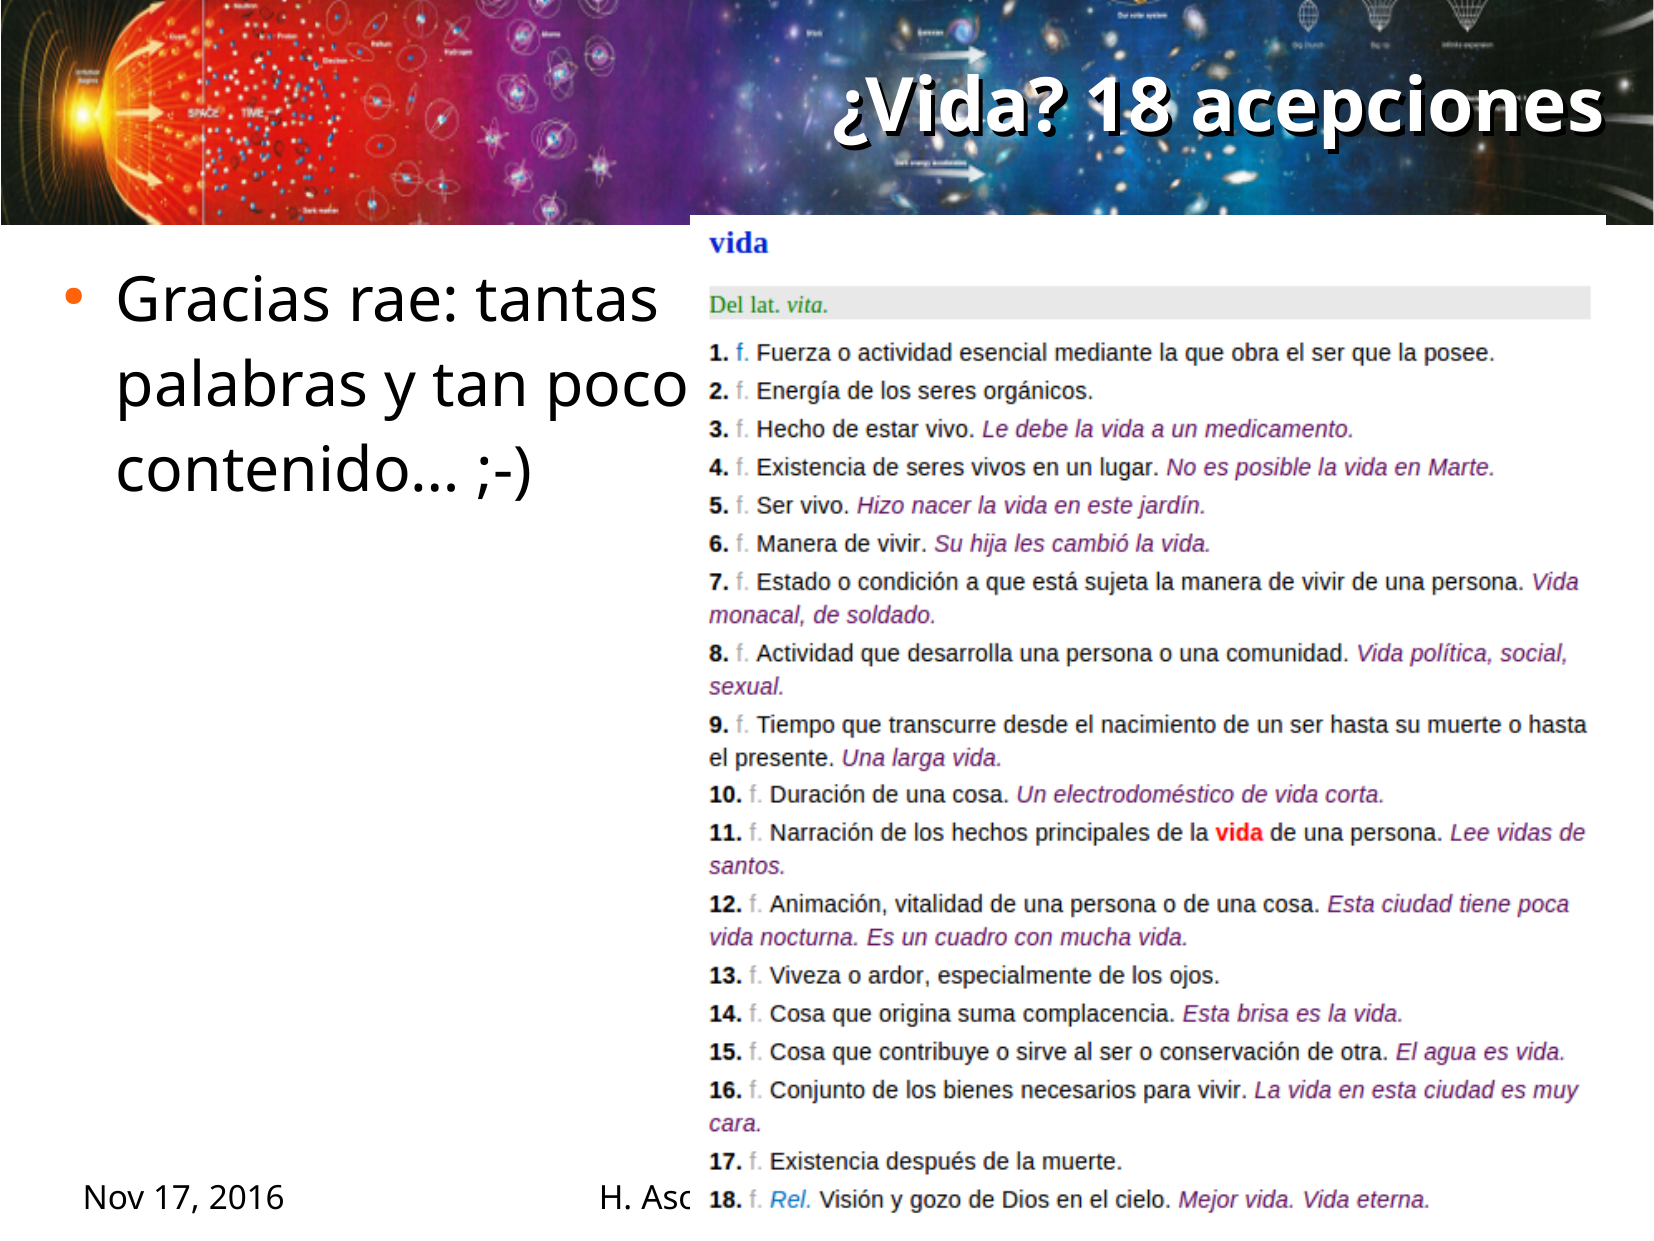

# ¿Vida? 18 acepciones
Gracias rae: tantas palabras y tan poco contenido… ;-)
Nov 17, 2016
H. Asorey - IPAC 2016 - 14/16
5